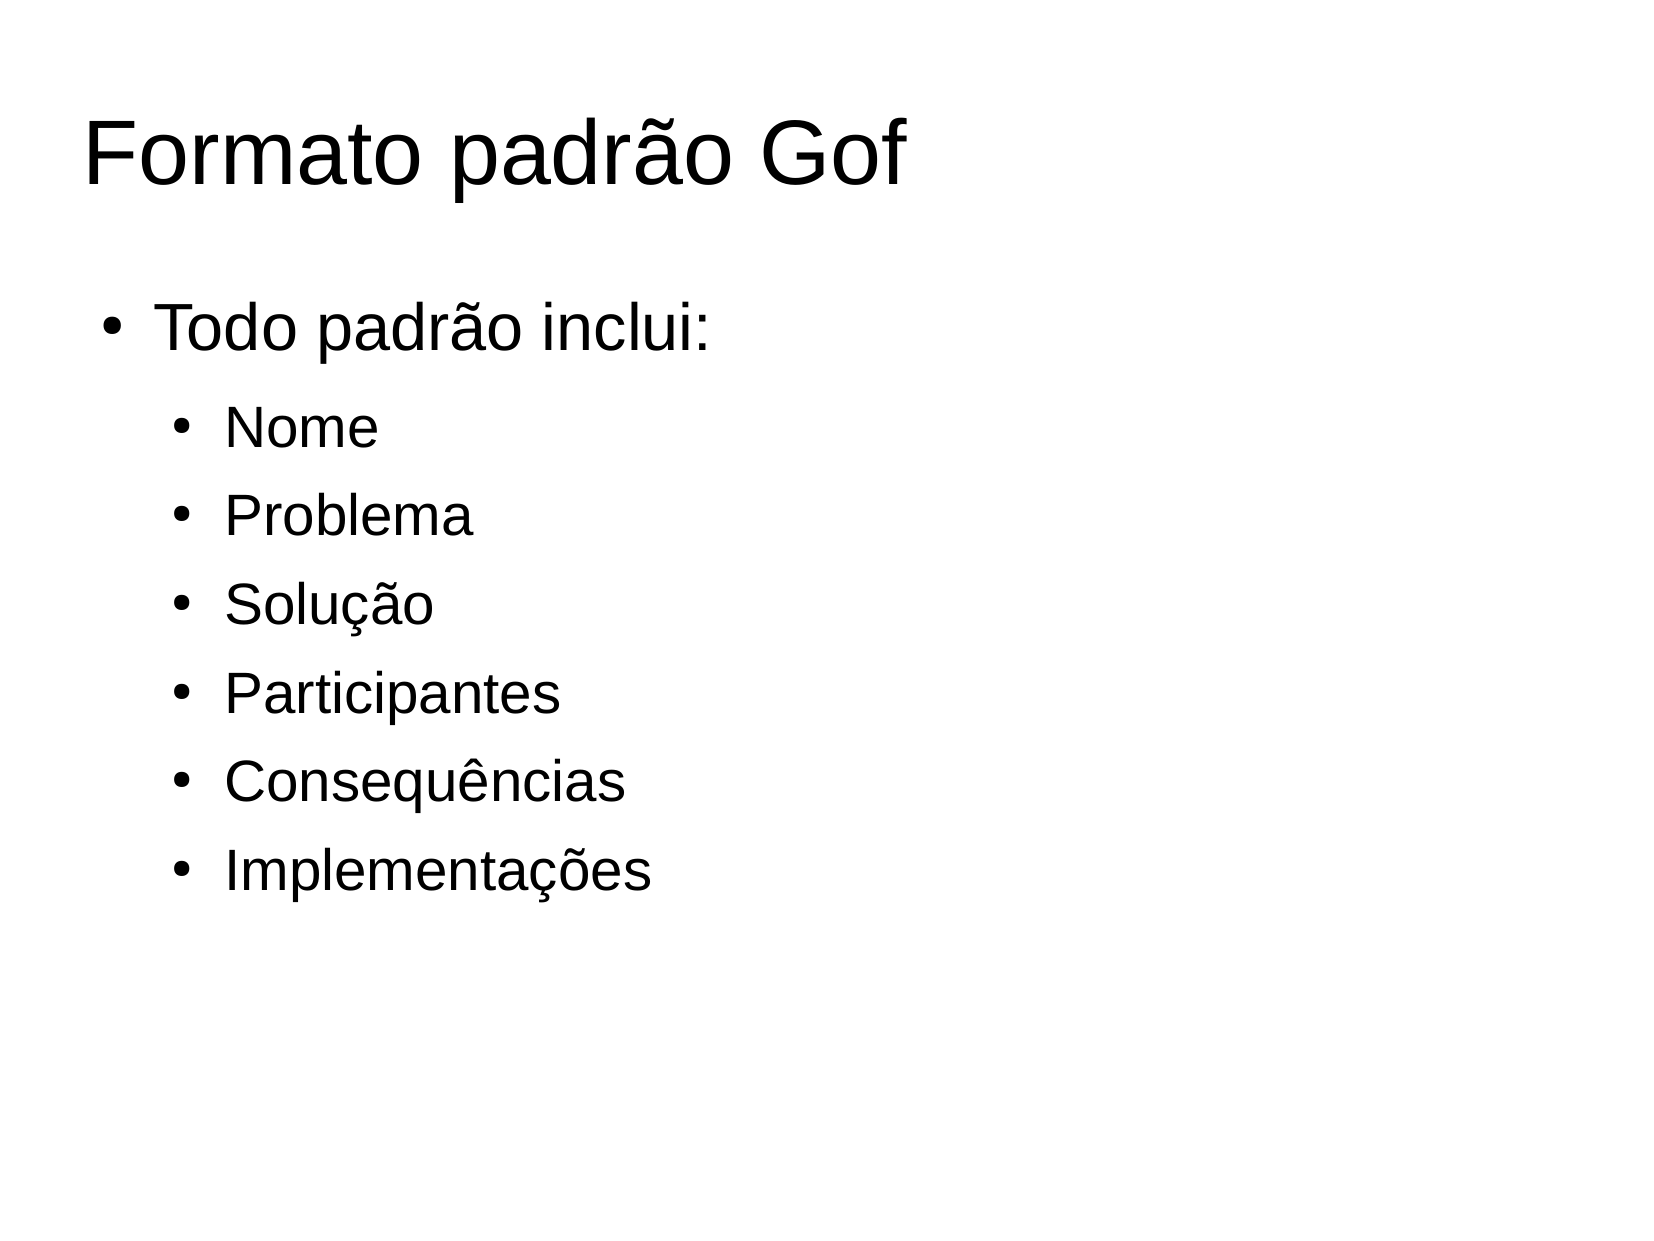

# Formato padrão Gof
Todo padrão inclui:
Nome
Problema
Solução
Participantes
Consequências
Implementações